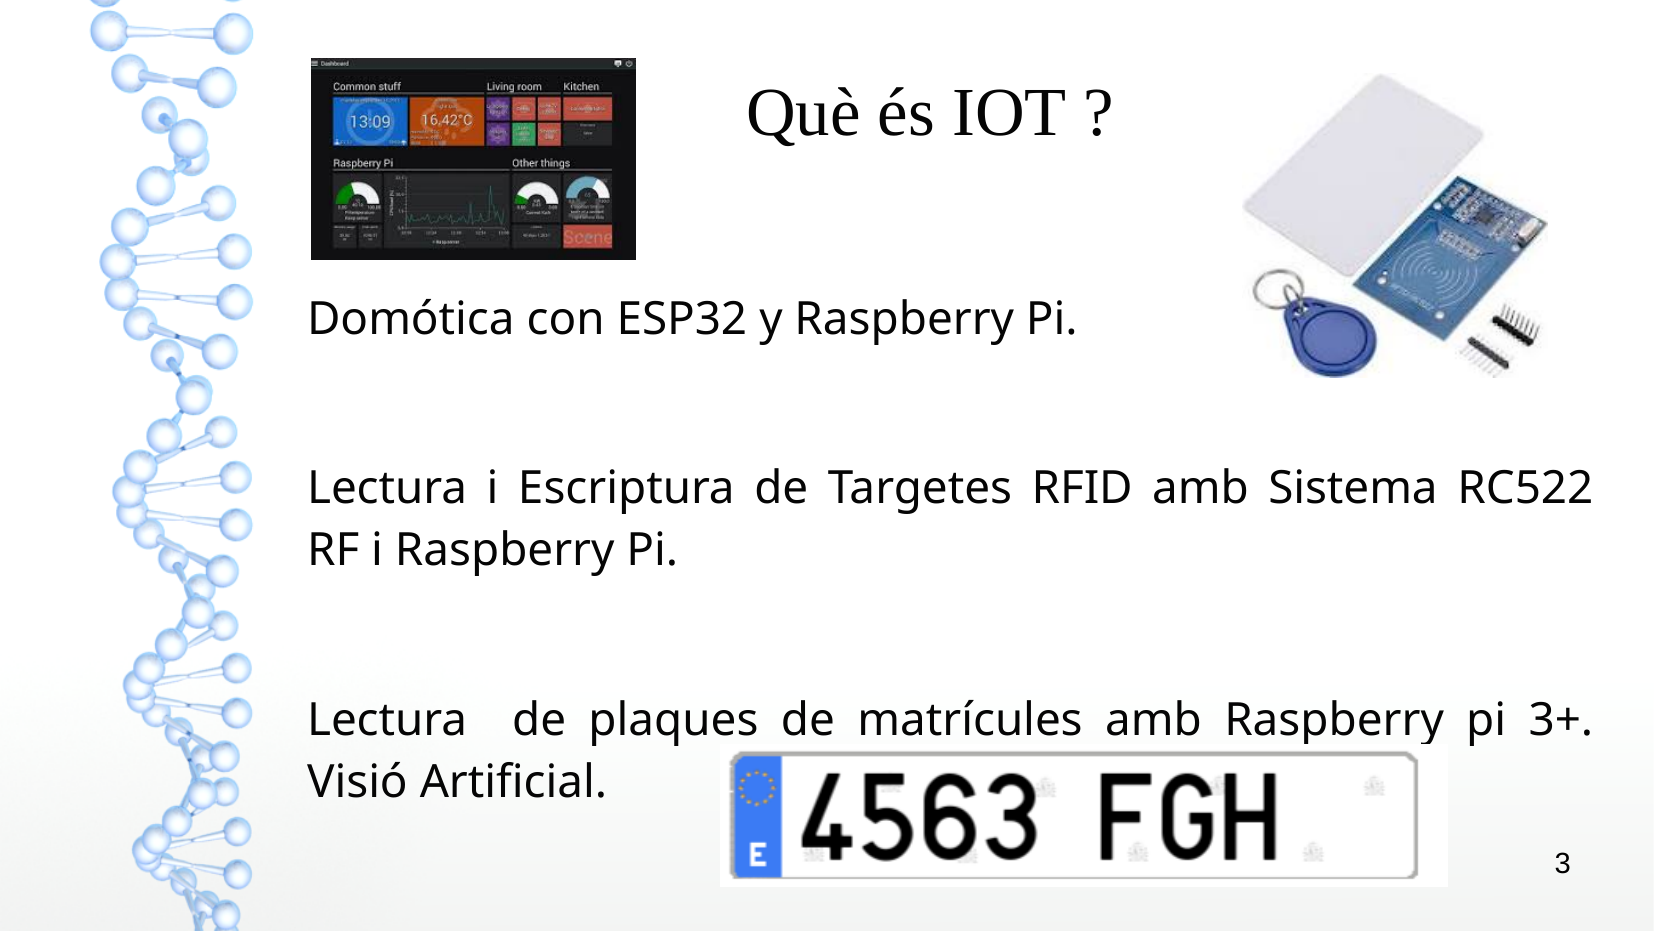

# Què és IOT ?
Domótica con ESP32 y Raspberry Pi.
Lectura i Escriptura de Targetes RFID amb Sistema RC522 RF i Raspberry Pi.
Lectura de plaques de matrícules amb Raspberry pi 3+. Visió Artificial.
3